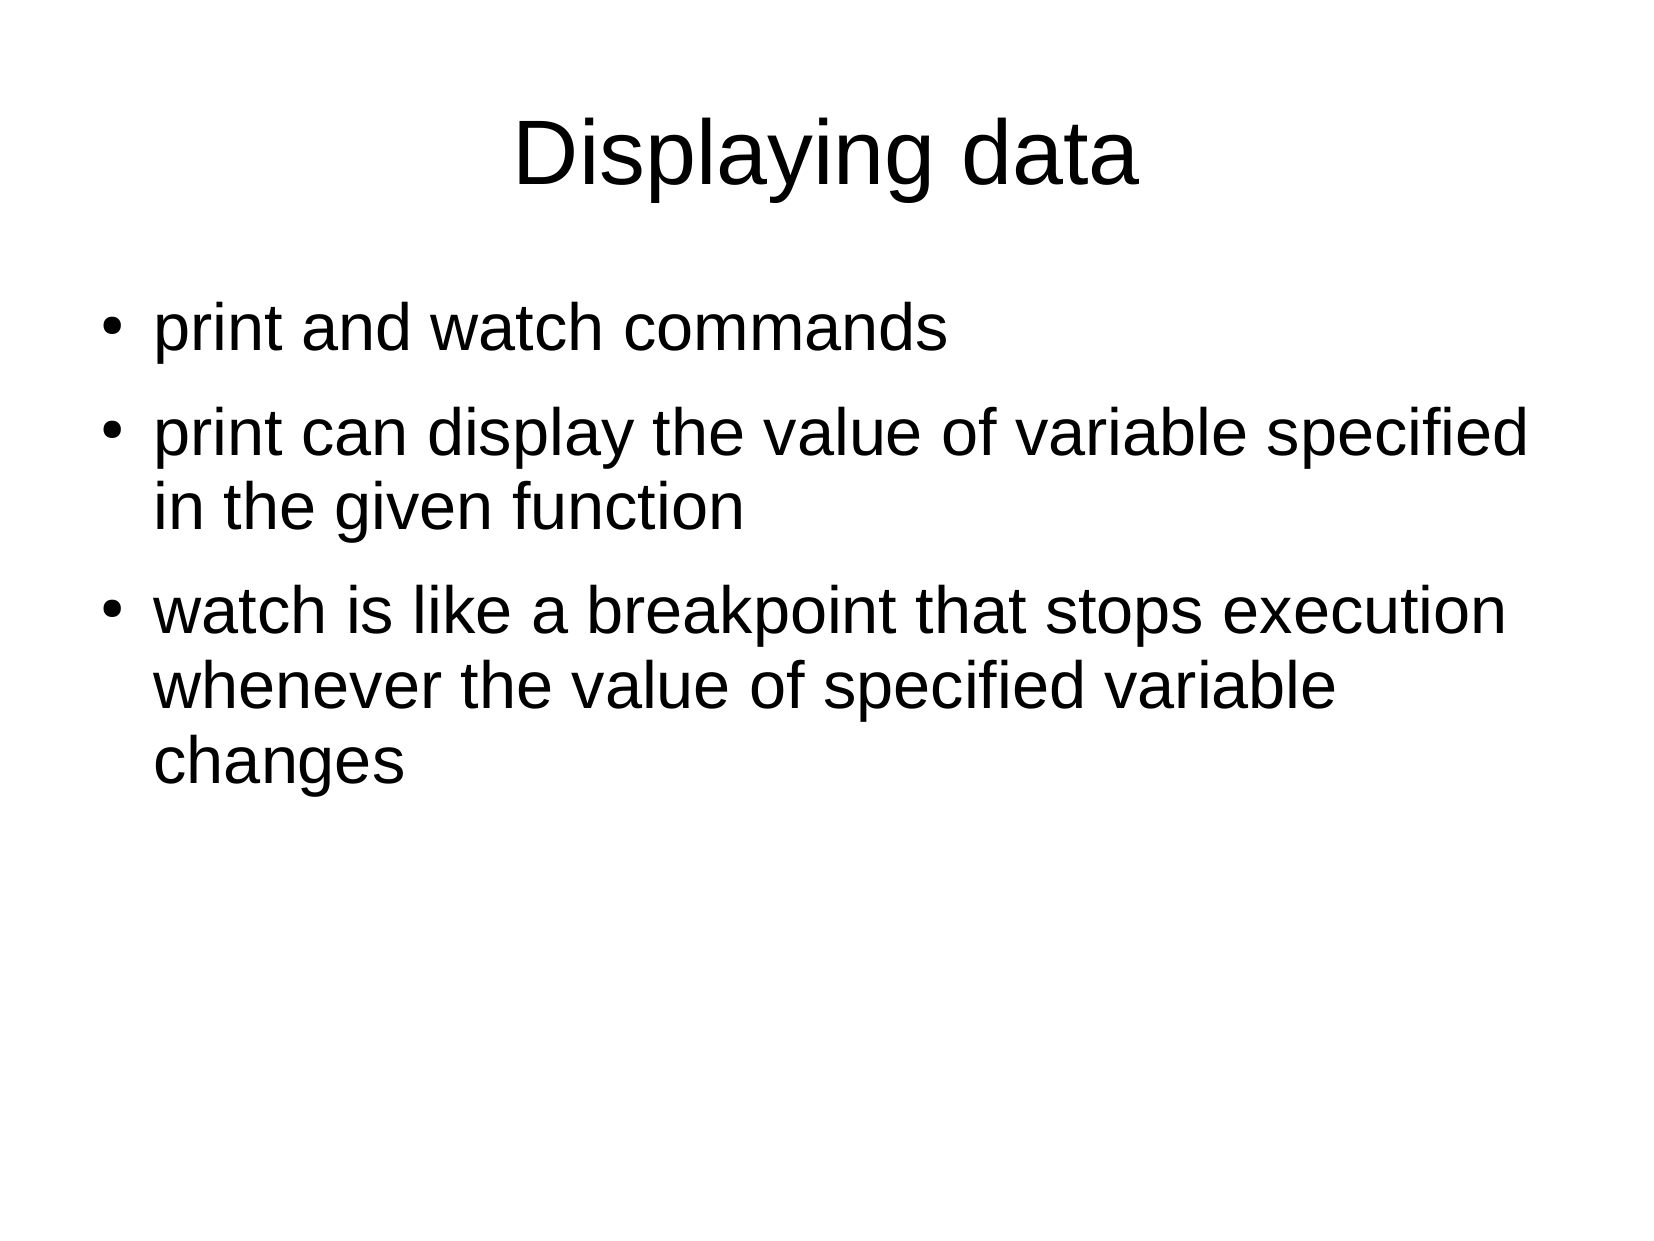

# Displaying data
print and watch commands
print can display the value of variable specified in the given function
watch is like a breakpoint that stops execution whenever the value of specified variable changes